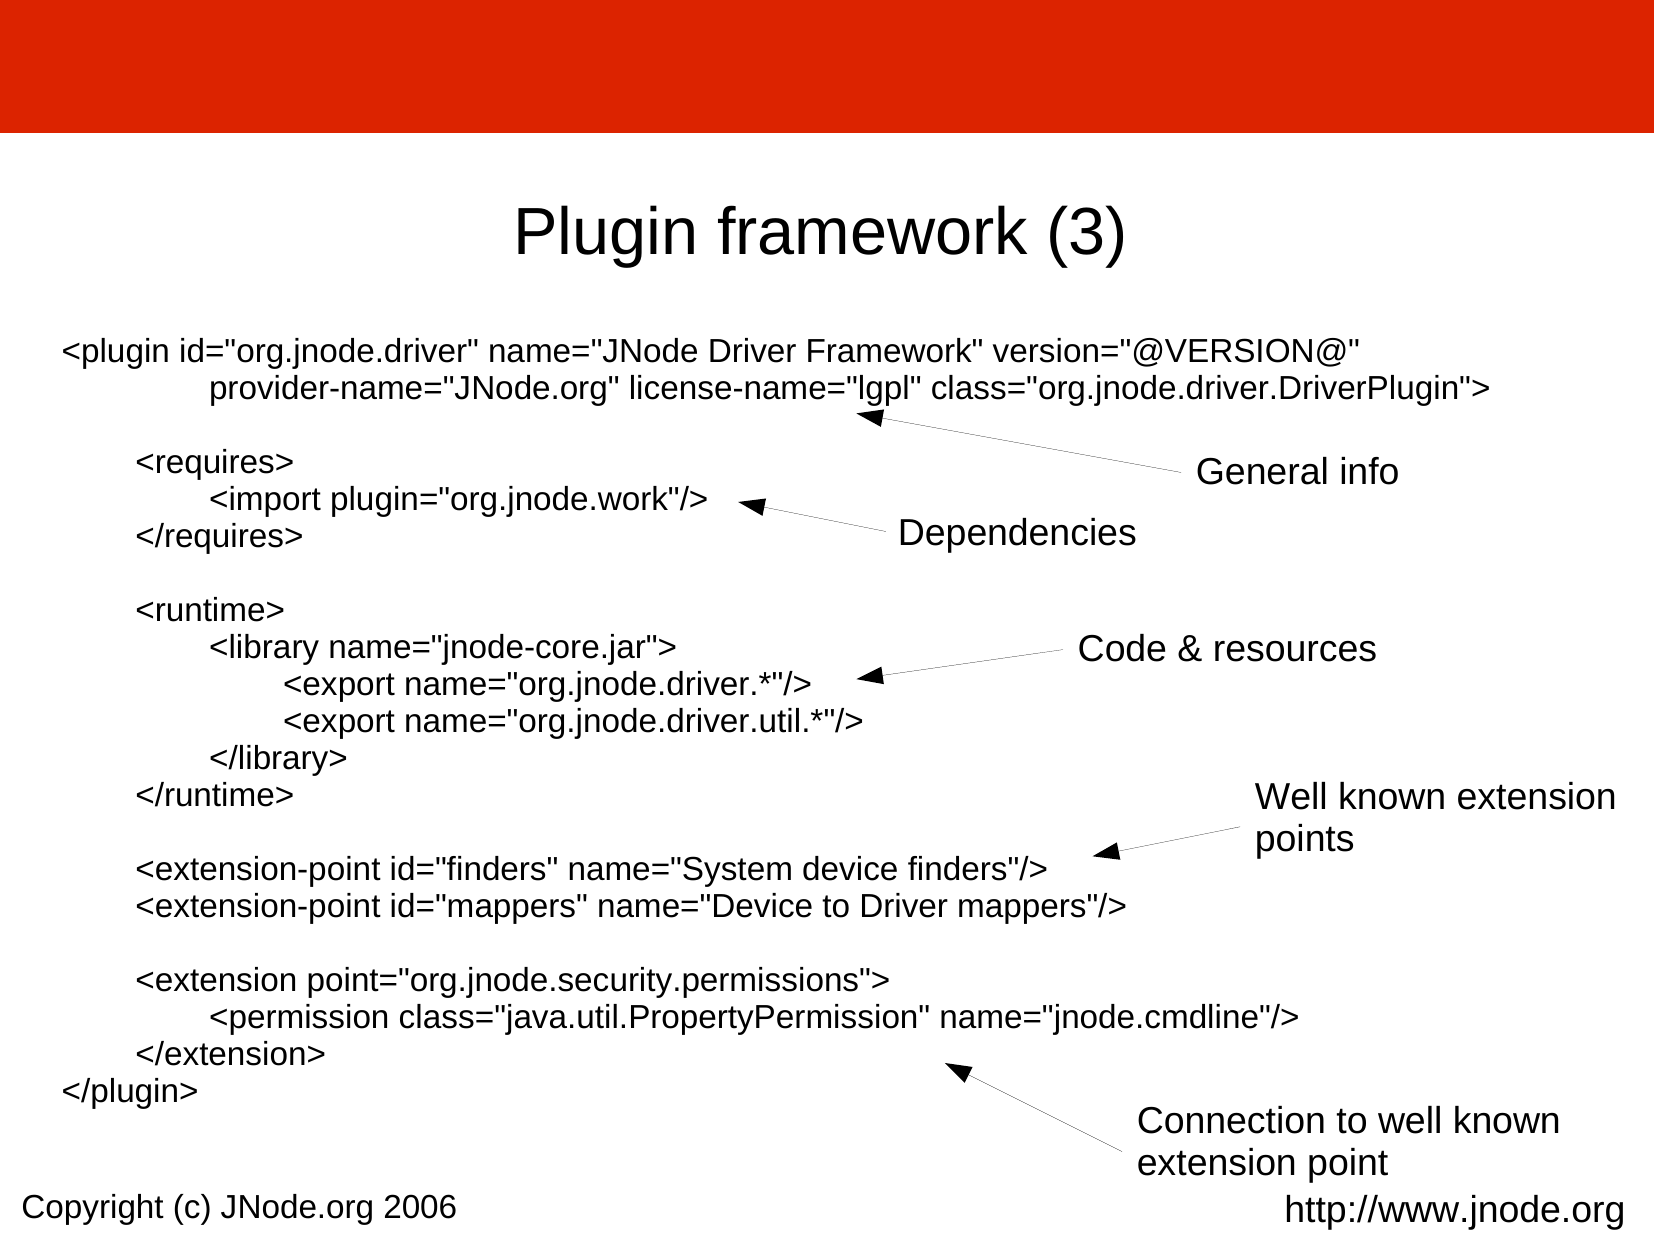

# Plugin framework (3)
<plugin id="org.jnode.driver" name="JNode Driver Framework" version="@VERSION@"
		provider-name="JNode.org" license-name="lgpl" class="org.jnode.driver.DriverPlugin">
	<requires>
		<import plugin="org.jnode.work"/>
	</requires>
	<runtime>
		<library name="jnode-core.jar">
			<export name="org.jnode.driver.*"/>
			<export name="org.jnode.driver.util.*"/>
		</library>
	</runtime>
	<extension-point id="finders" name="System device finders"/>
	<extension-point id="mappers" name="Device to Driver mappers"/>
	<extension point="org.jnode.security.permissions">
		<permission class="java.util.PropertyPermission" name="jnode.cmdline"/>
	</extension>
</plugin>
General info
Dependencies
Code & resources
Well known extension
points
Connection to well known
extension point